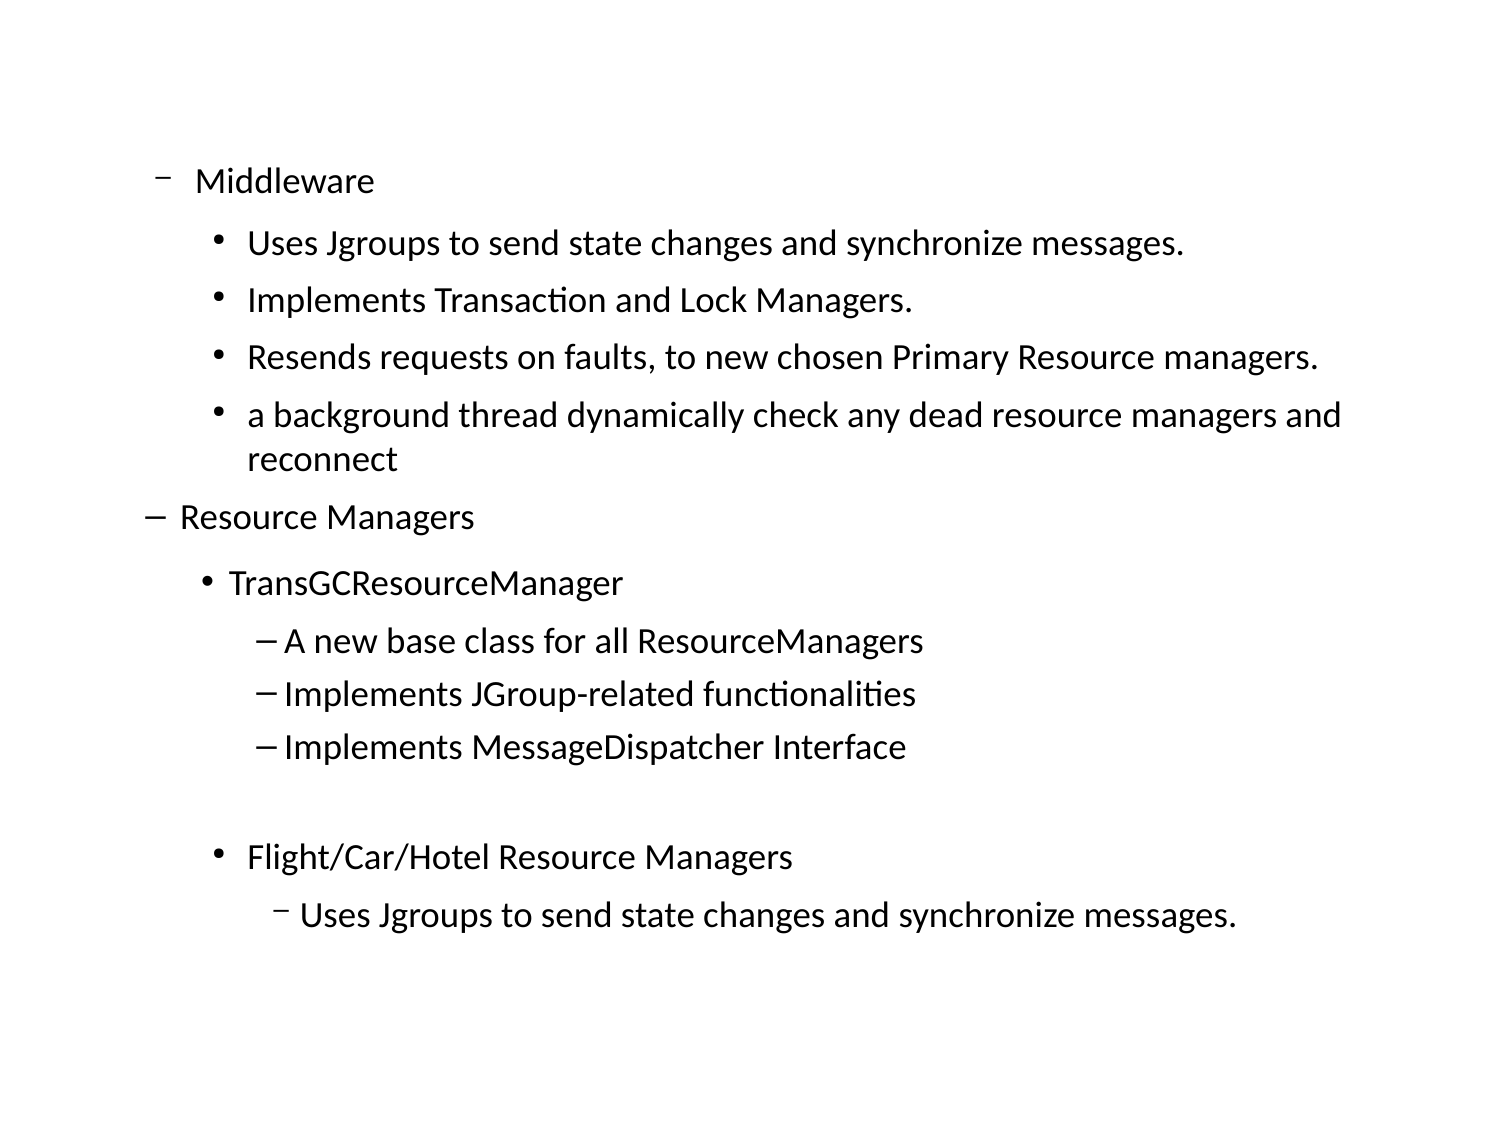

# Middleware
Uses Jgroups to send state changes and synchronize messages.
Implements Transaction and Lock Managers.
Resends requests on faults, to new chosen Primary Resource managers.
a background thread dynamically check any dead resource managers and reconnect
Resource Managers
TransGCResourceManager
A new base class for all ResourceManagers
Implements JGroup-related functionalities
Implements MessageDispatcher Interface
Flight/Car/Hotel Resource Managers
Uses Jgroups to send state changes and synchronize messages.